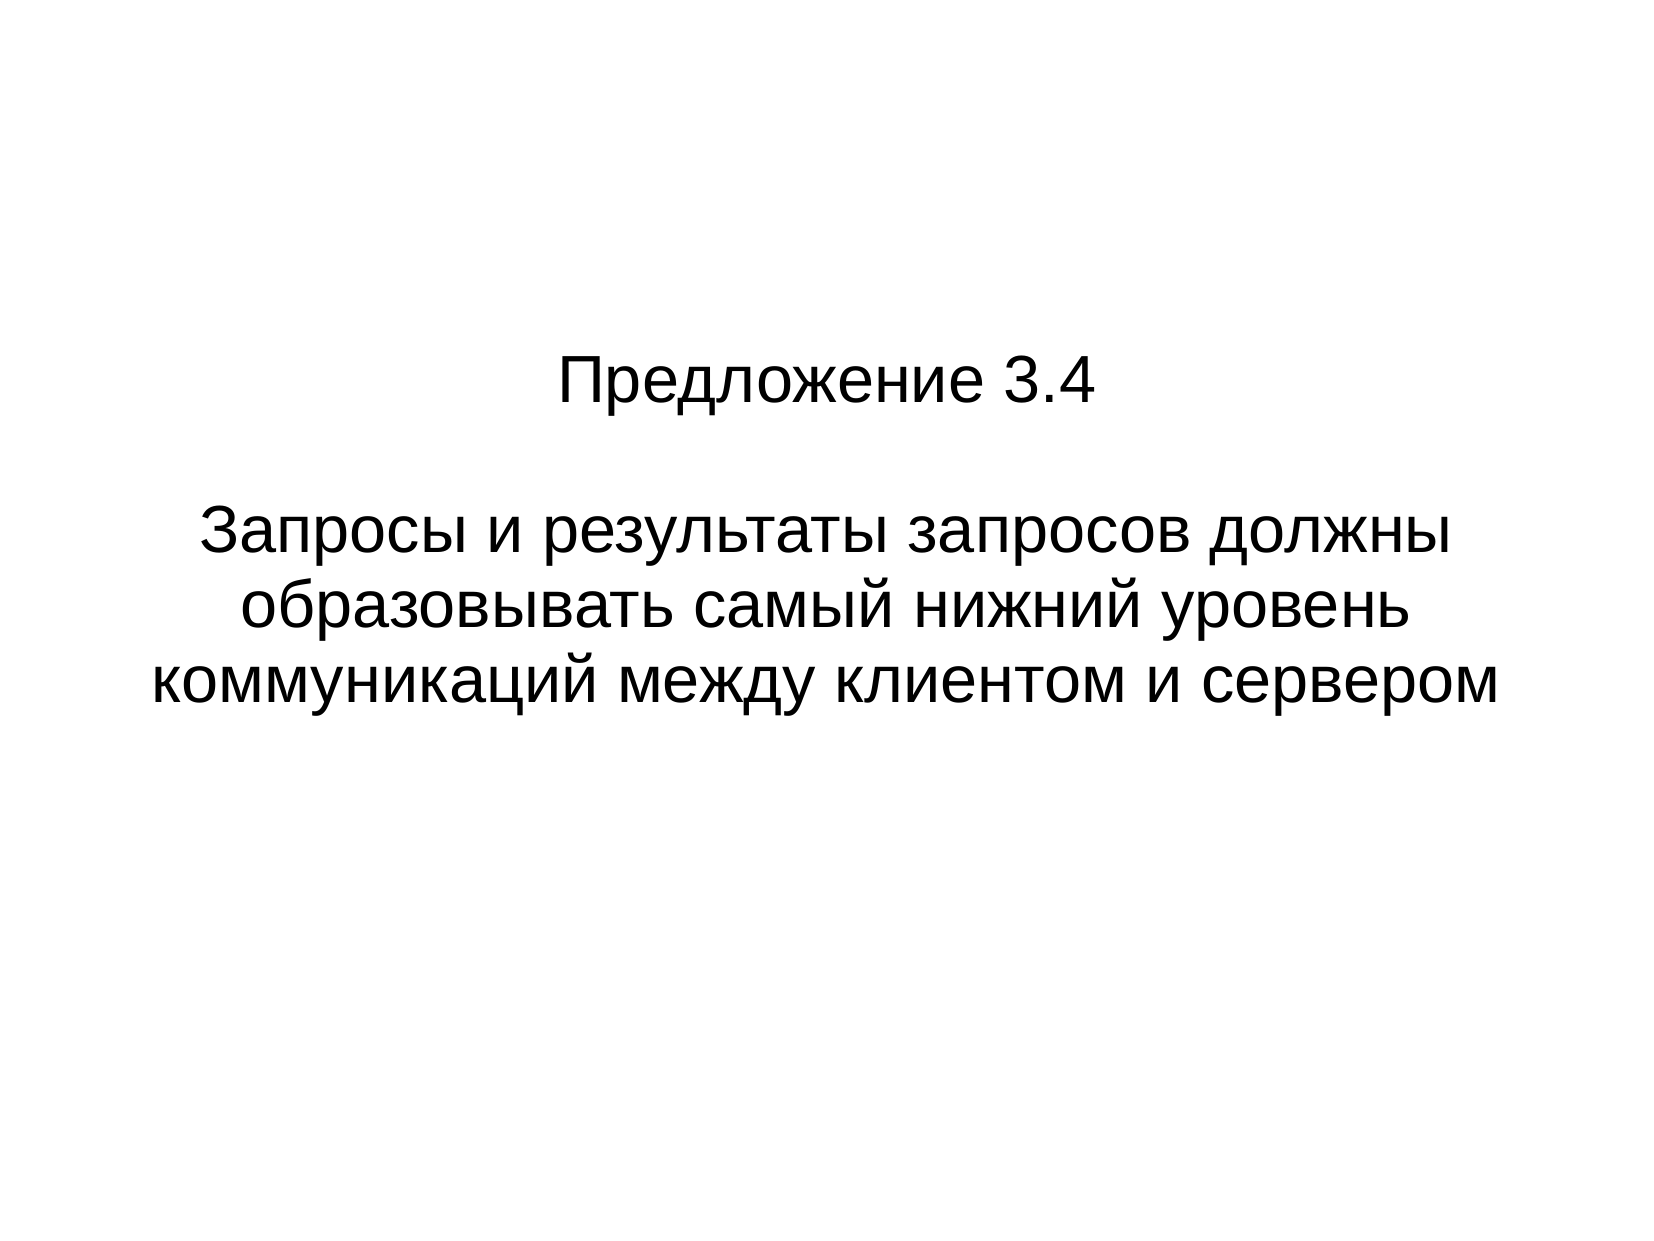

# Предложение 3.4
Запросы и результаты запросов должны образовывать самый нижний уровень коммуникаций между клиентом и сервером